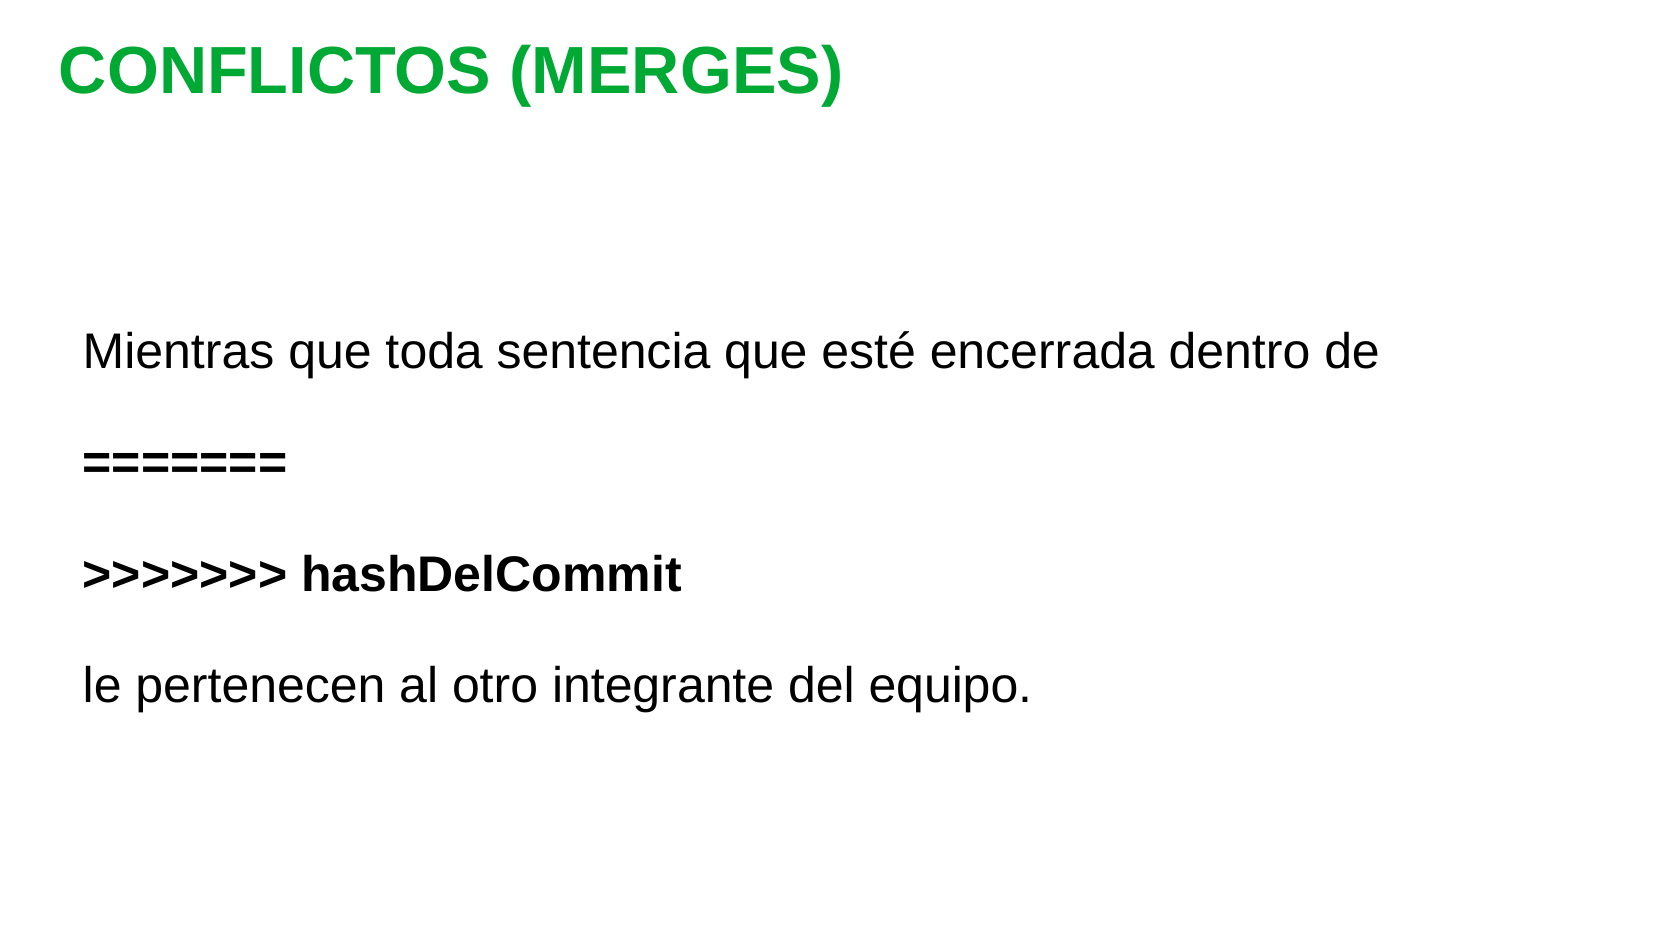

CONFLICTOS (MERGES)
# Mientras que toda sentencia que esté encerrada dentro de
=======
>>>>>>> hashDelCommit
le pertenecen al otro integrante del equipo.